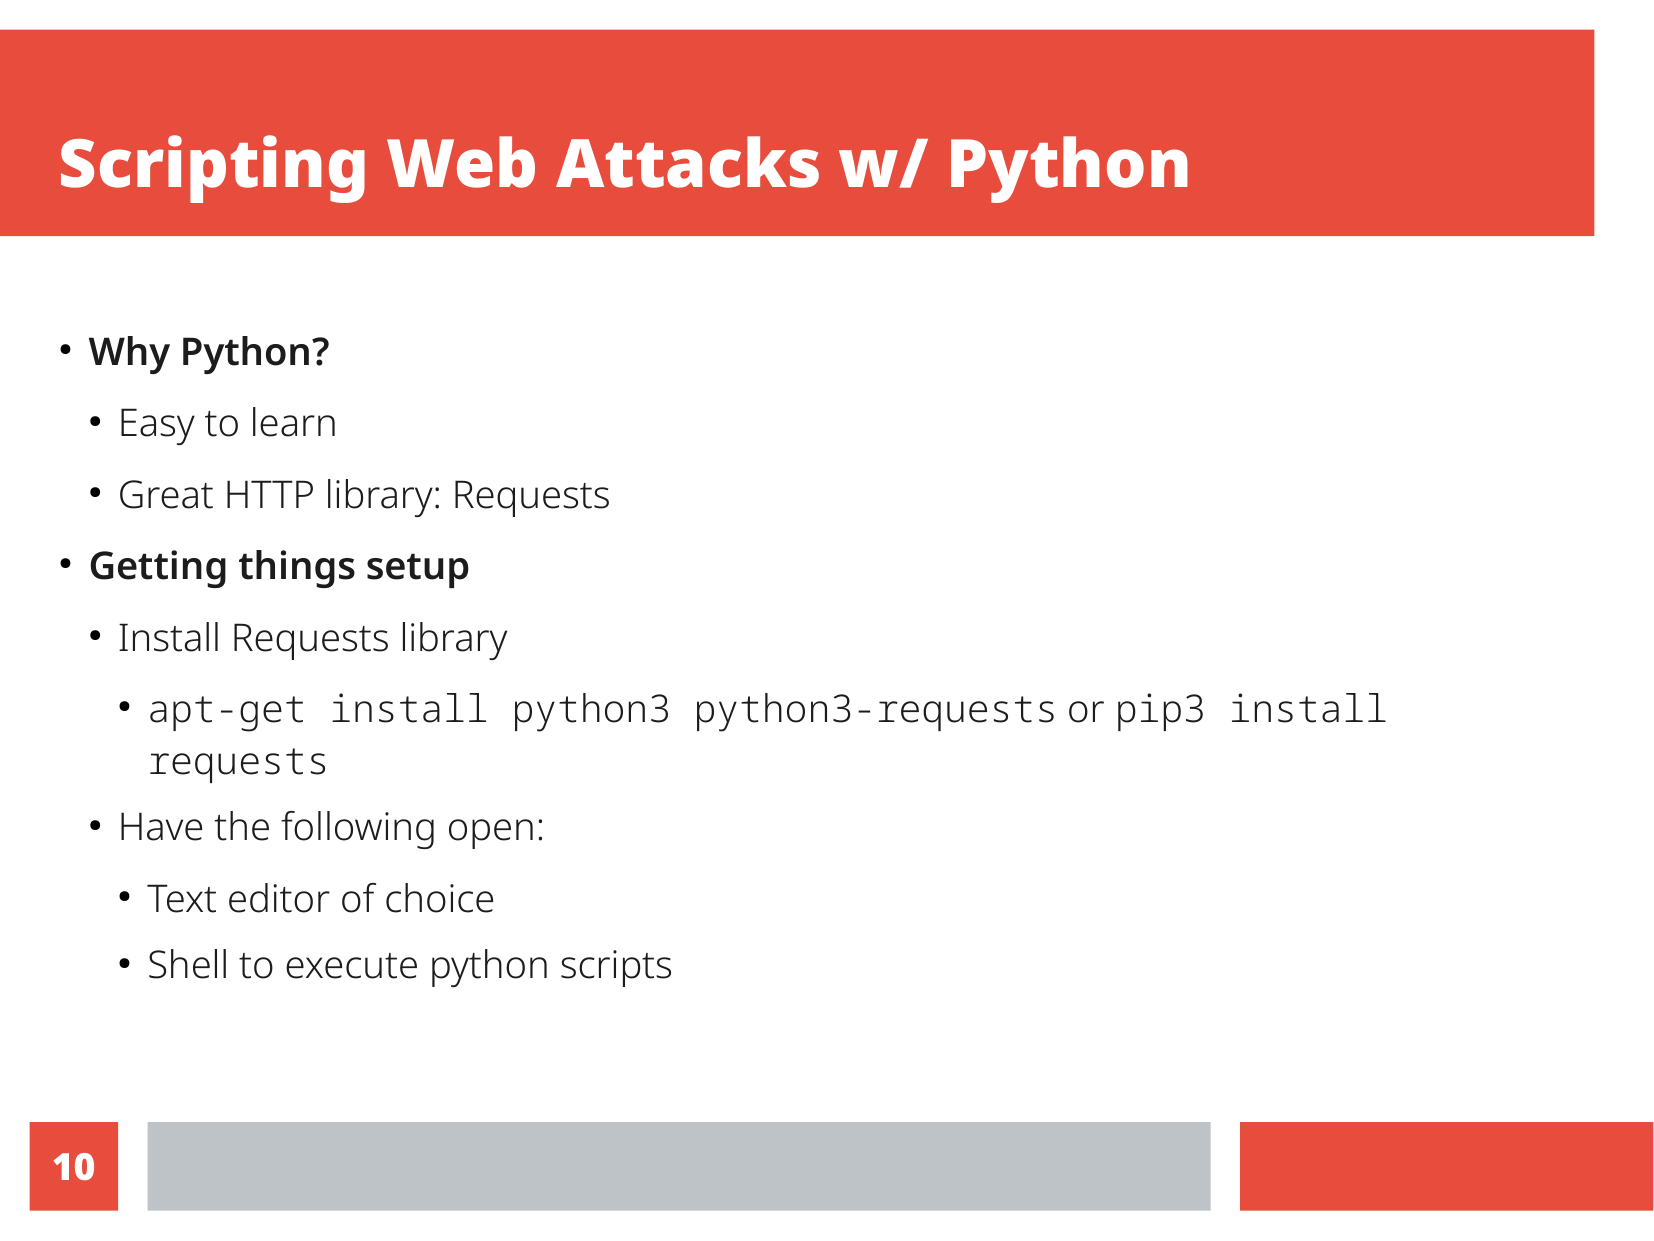

# Scripting Web Attacks w/ Python
Why Python?
Easy to learn
Great HTTP library: Requests
Getting things setup
Install Requests library
apt-get install python3 python3-requests or pip3 install requests
Have the following open:
Text editor of choice
Shell to execute python scripts
10